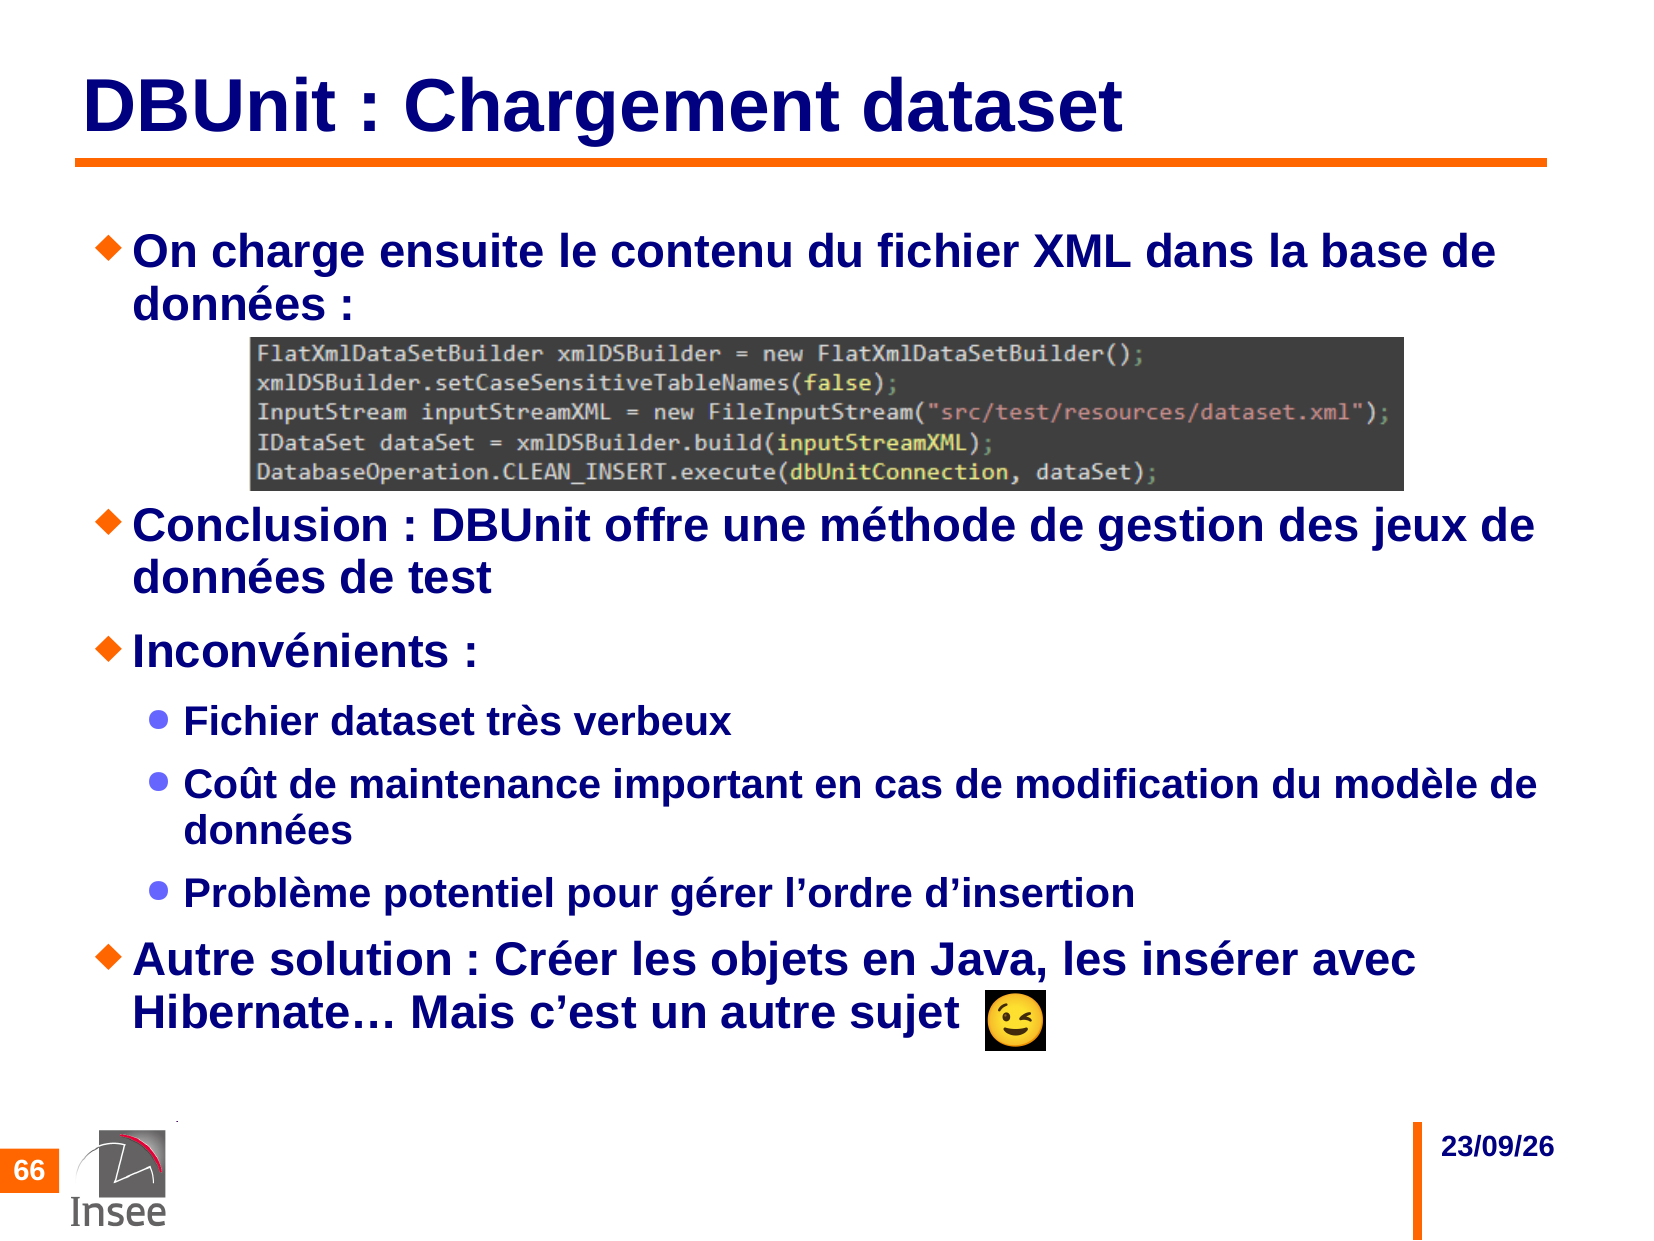

# DBUnit : Chargement dataset
On charge ensuite le contenu du fichier XML dans la base de données :
Conclusion : DBUnit offre une méthode de gestion des jeux de données de test
Inconvénients :
Fichier dataset très verbeux
Coût de maintenance important en cas de modification du modèle de données
Problème potentiel pour gérer l’ordre d’insertion
Autre solution : Créer les objets en Java, les insérer avec Hibernate… Mais c’est un autre sujet
66